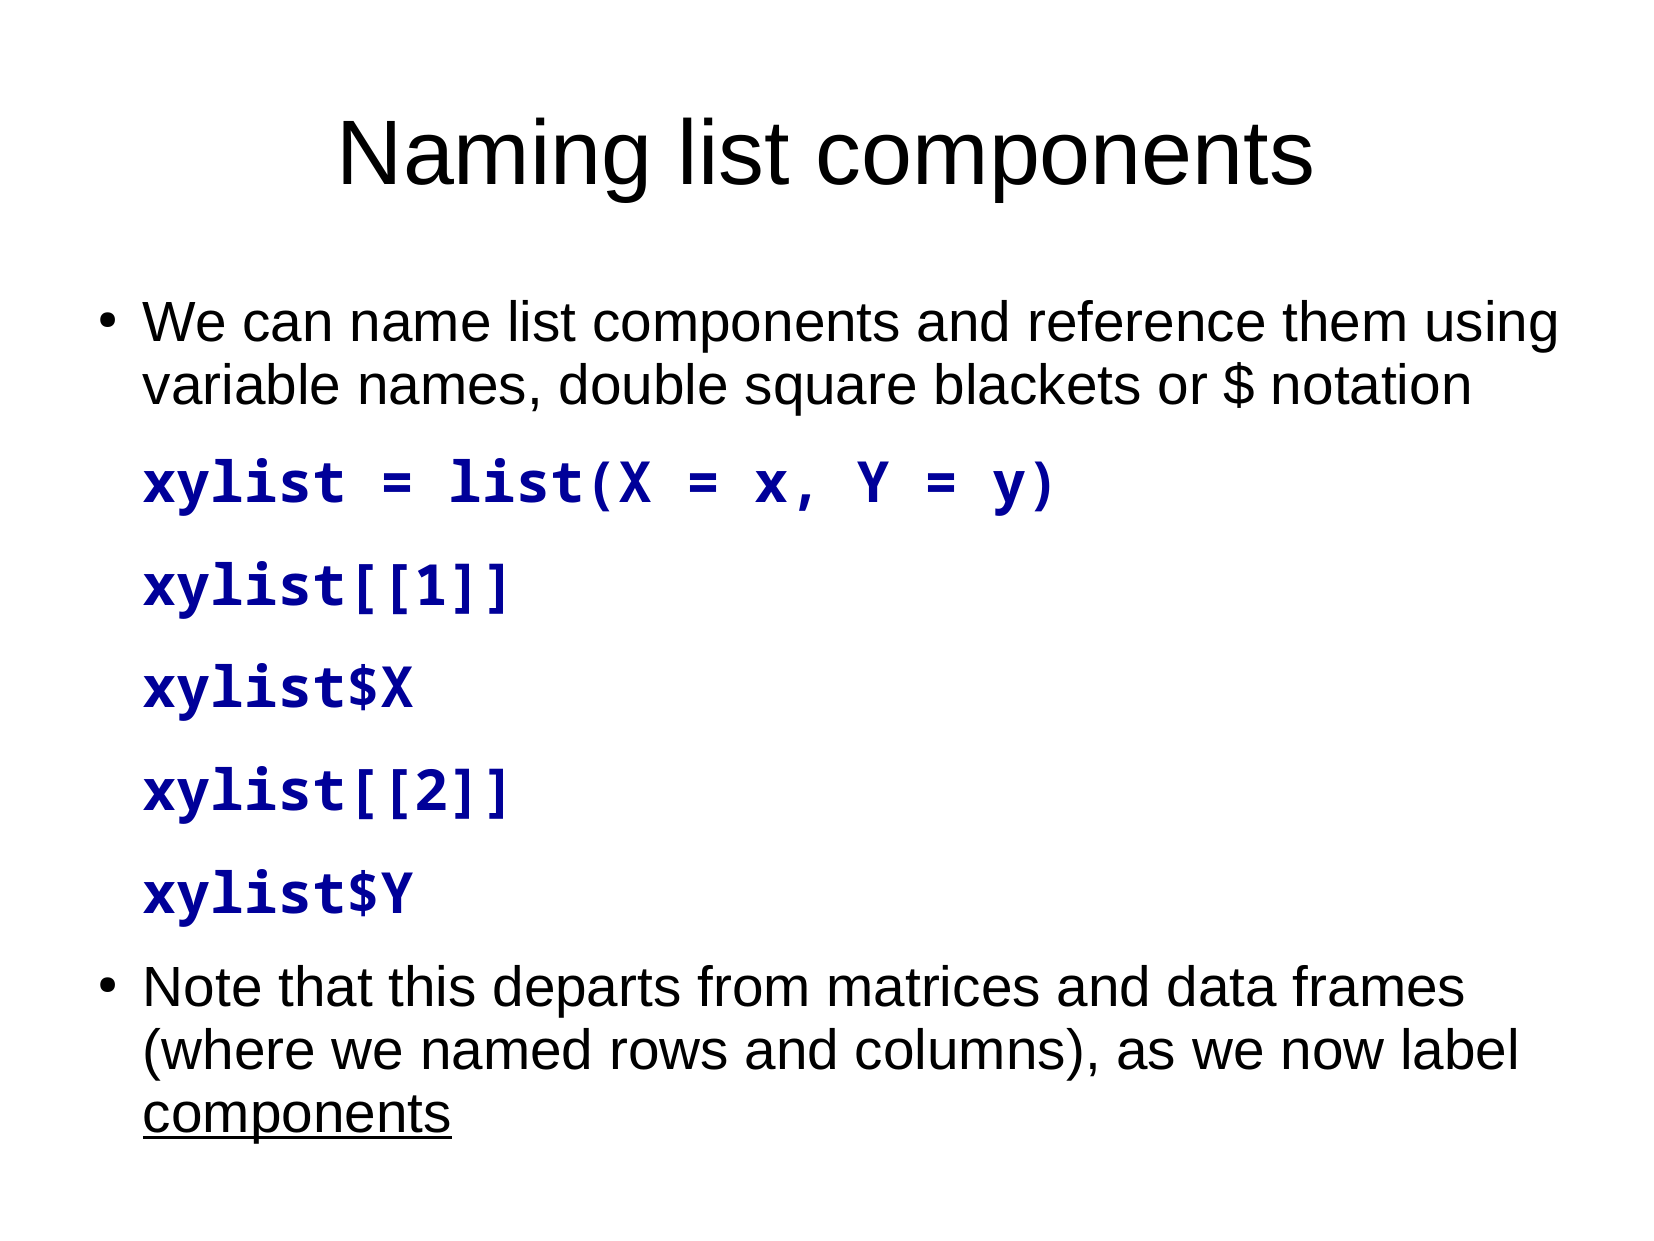

# Naming list components
We can name list components and reference them using variable names, double square blackets or $ notation
xylist = list(X = x, Y = y)
xylist[[1]]
xylist$X
xylist[[2]]
xylist$Y
Note that this departs from matrices and data frames (where we named rows and columns), as we now label components